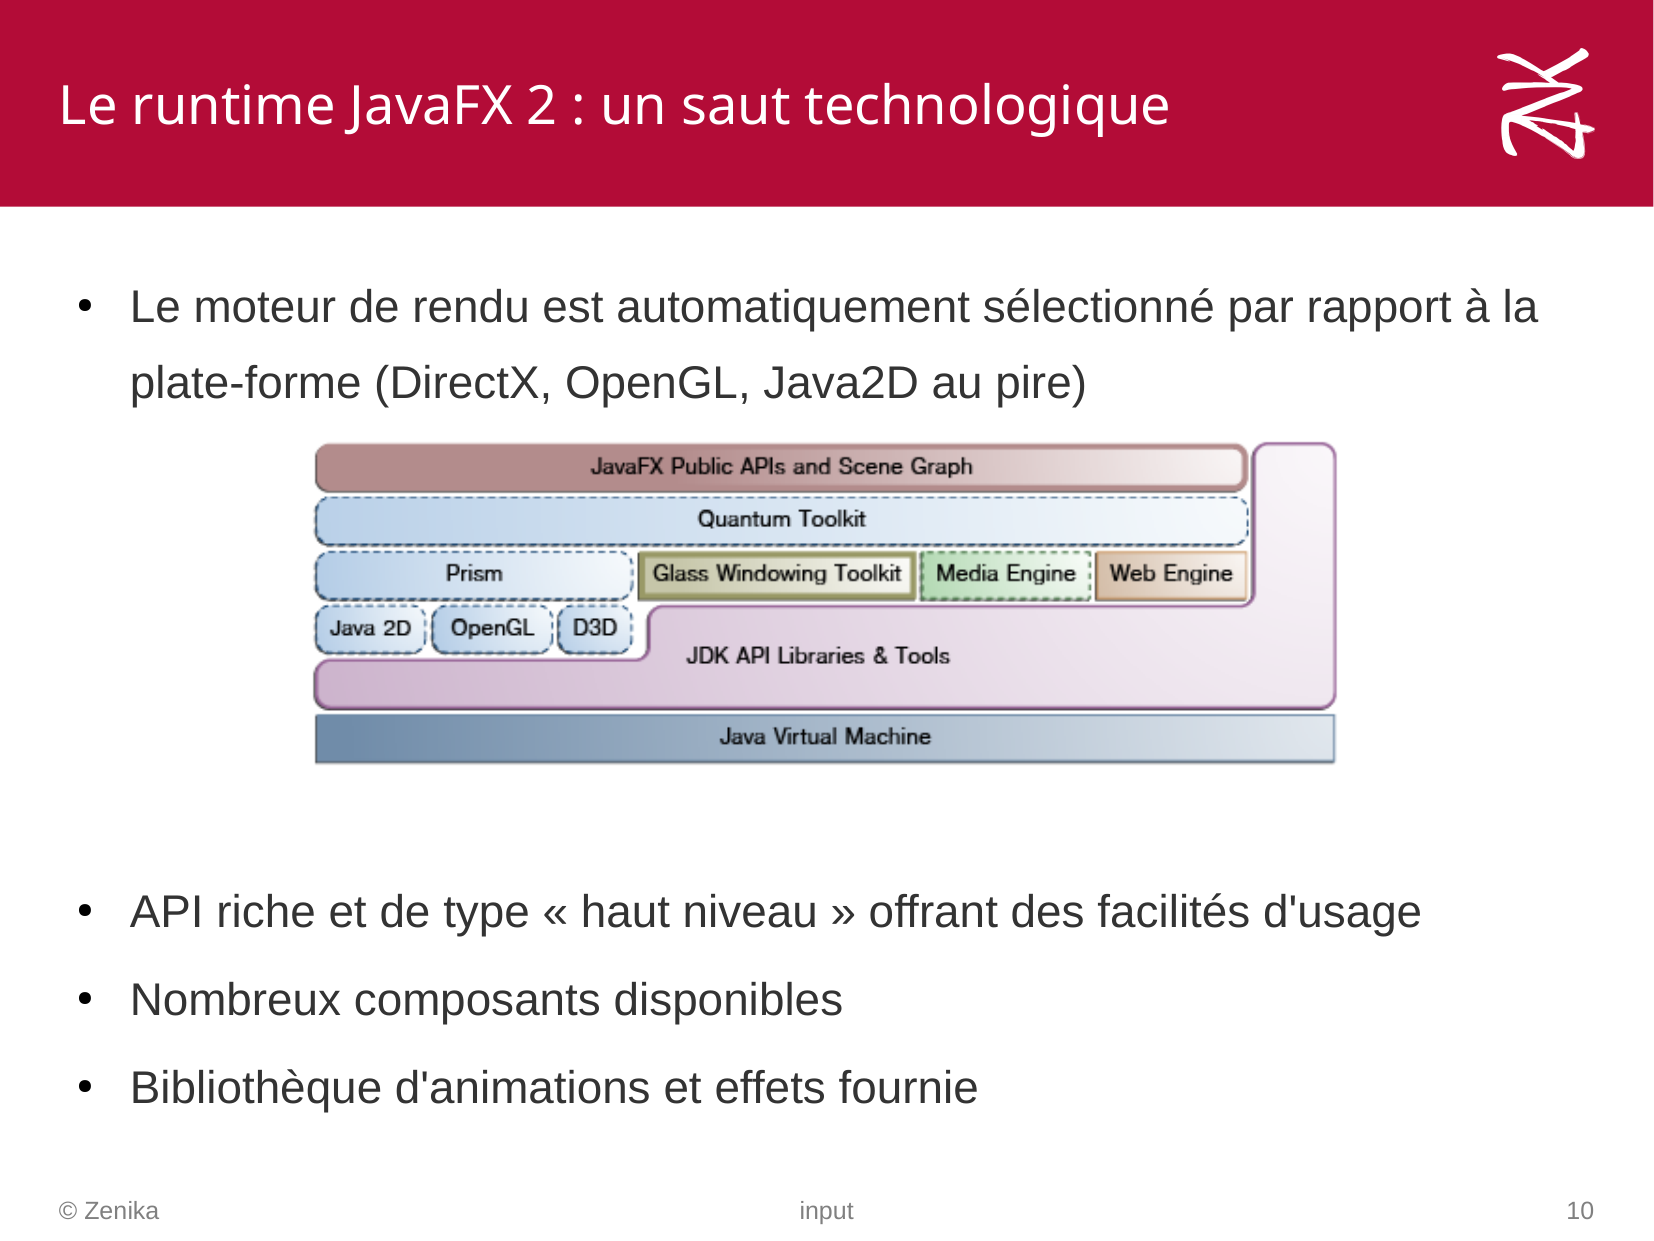

# Le runtime JavaFX 2 : un saut technologique
Le moteur de rendu est automatiquement sélectionné par rapport à la plate-forme (DirectX, OpenGL, Java2D au pire)
API riche et de type « haut niveau » offrant des facilités d'usage
Nombreux composants disponibles
Bibliothèque d'animations et effets fournie